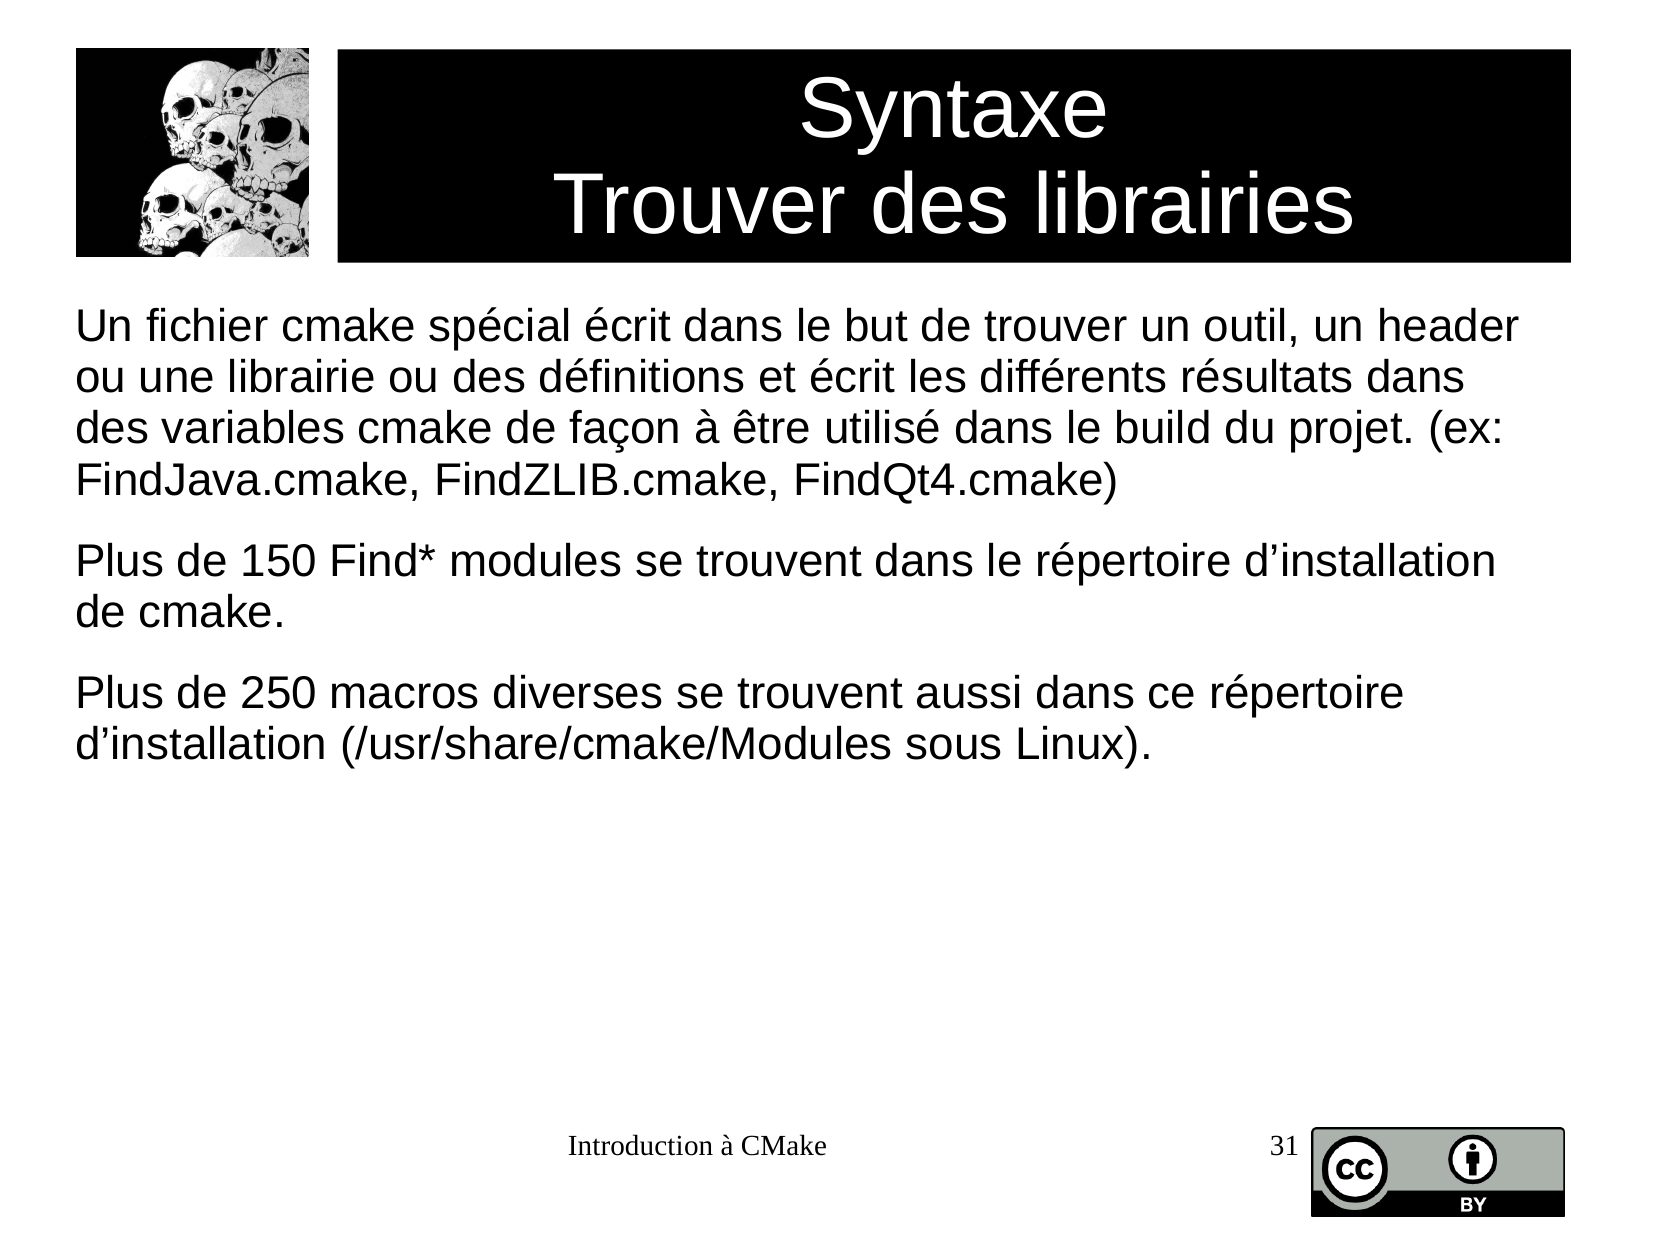

# Syntaxe Trouver des librairies
Un fichier cmake spécial écrit dans le but de trouver un outil, un header ou une librairie ou des définitions et écrit les différents résultats dans des variables cmake de façon à être utilisé dans le build du projet. (ex: FindJava.cmake, FindZLIB.cmake, FindQt4.cmake)
Plus de 150 Find* modules se trouvent dans le répertoire d’installation de cmake.
Plus de 250 macros diverses se trouvent aussi dans ce répertoire d’installation (/usr/share/cmake/Modules sous Linux).
Introduction à CMake
31